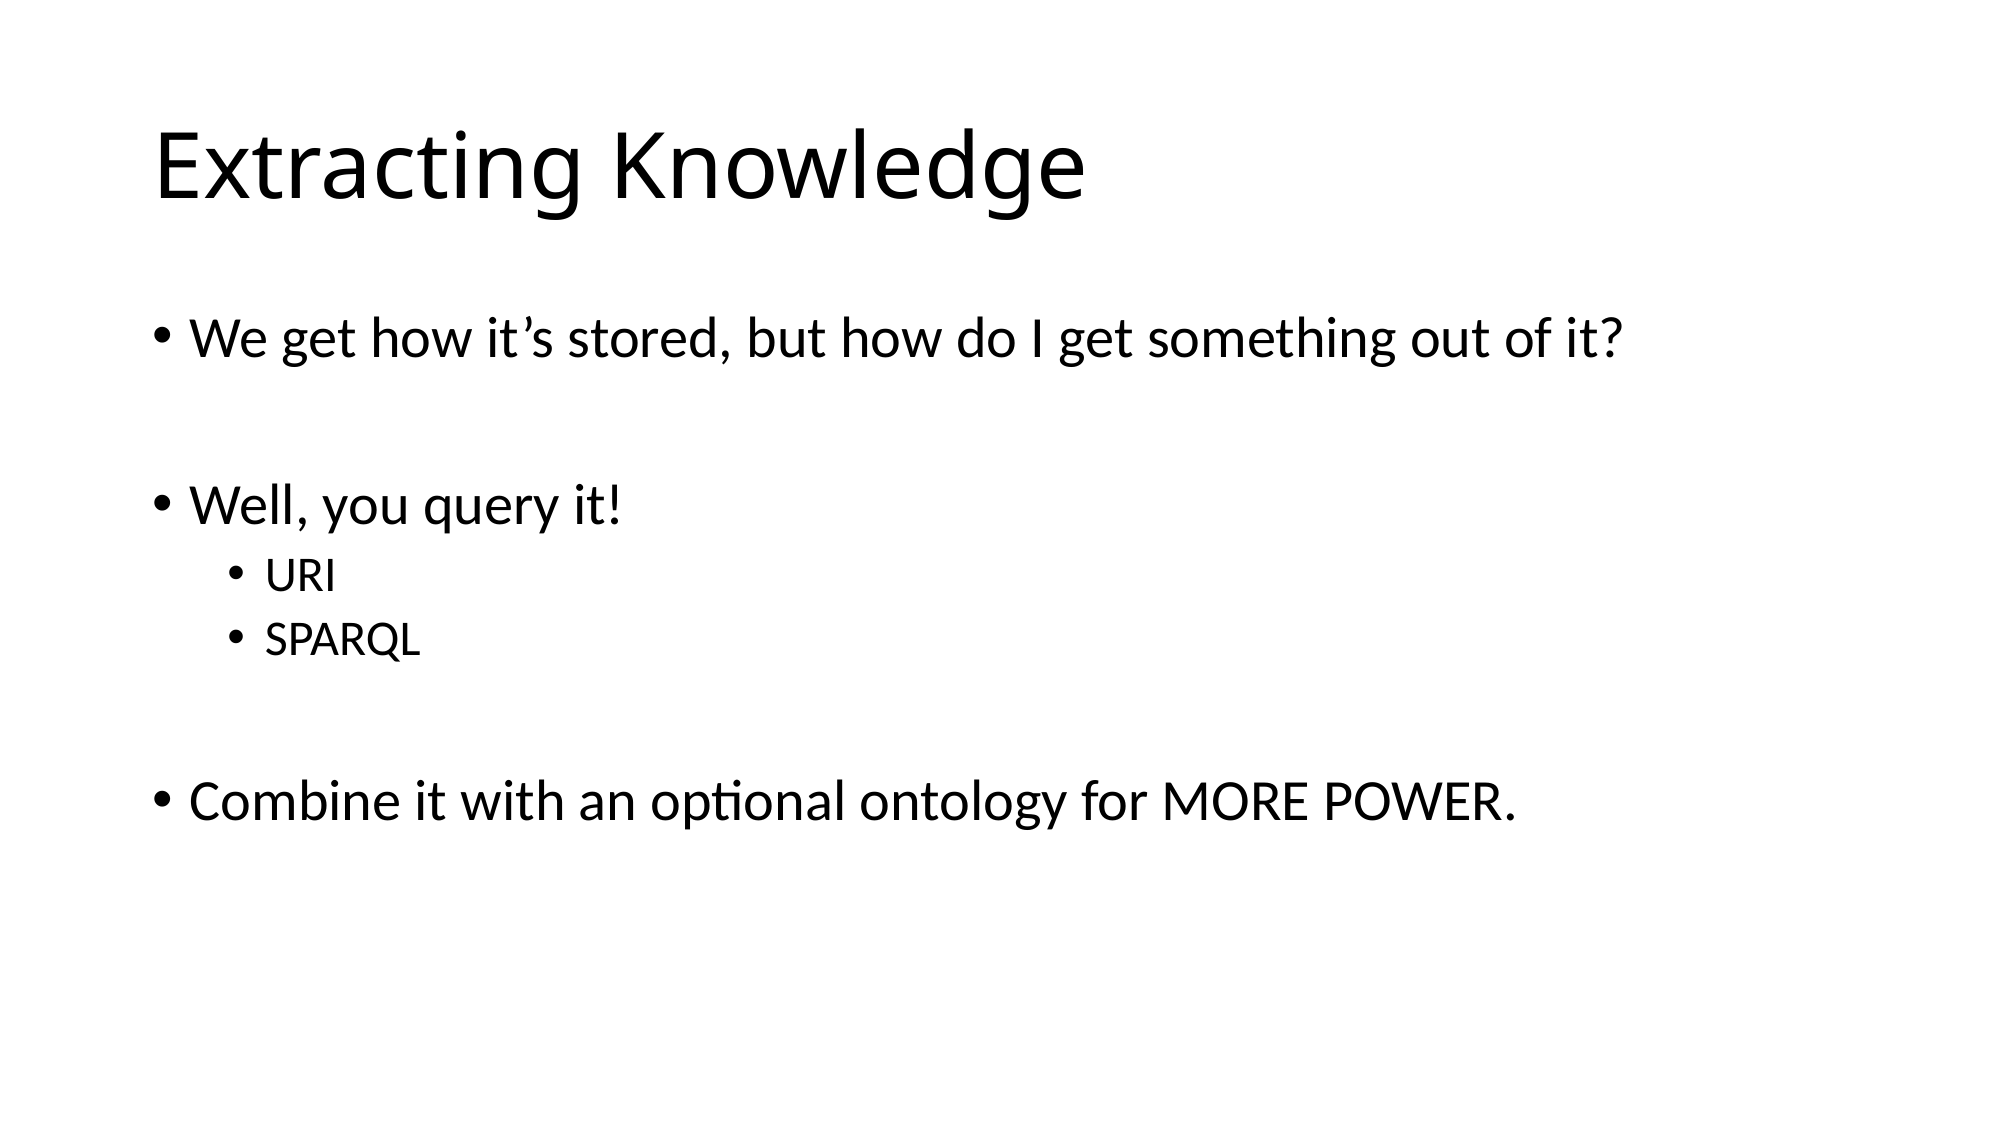

# Extracting Knowledge
We get how it’s stored, but how do I get something out of it?
Well, you query it!
URI
SPARQL
Combine it with an optional ontology for MORE POWER.